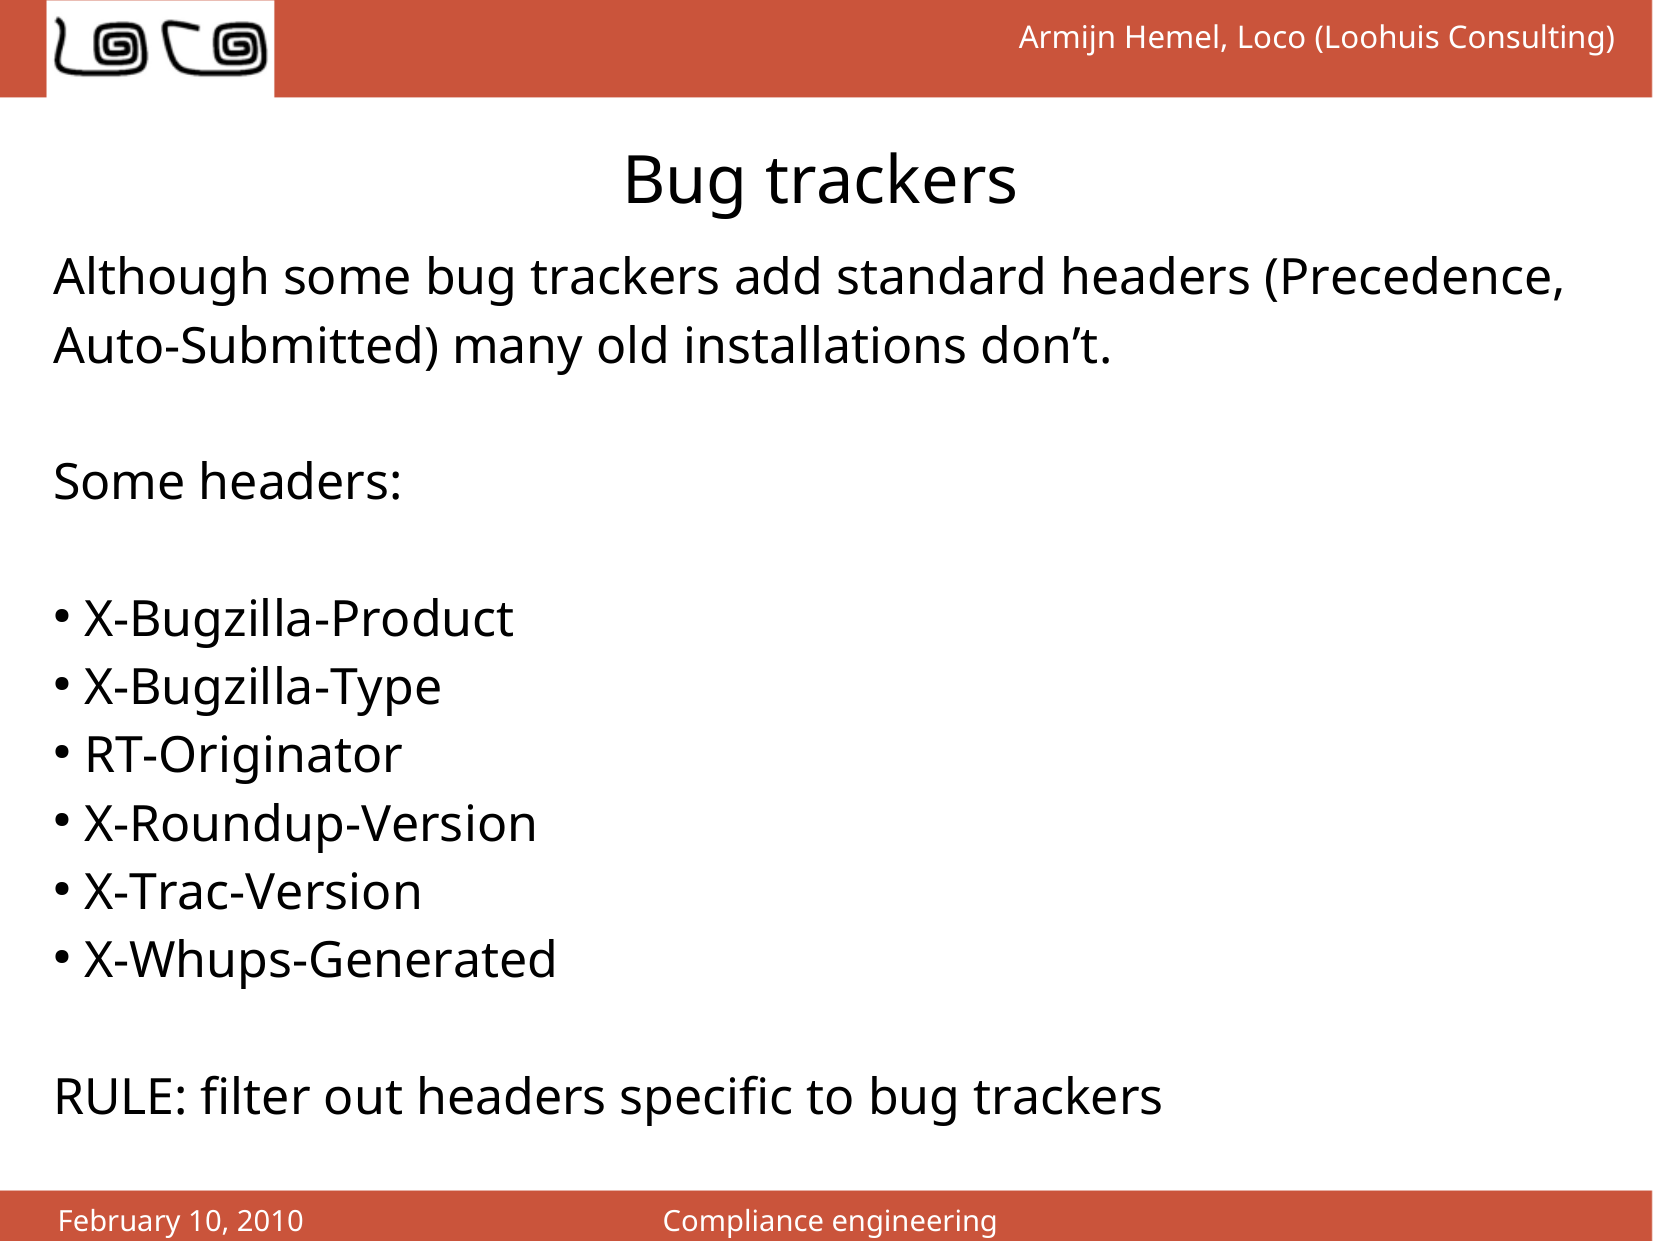

# Bug trackers
Although some bug trackers add standard headers (Precedence, Auto-Submitted) many old installations don’t.
Some headers:
 X-Bugzilla-Product
 X-Bugzilla-Type
 RT-Originator
 X-Roundup-Version
 X-Trac-Version
 X-Whups-Generated
RULE: filter out headers specific to bug trackers
Comet: practical solution or crutch?